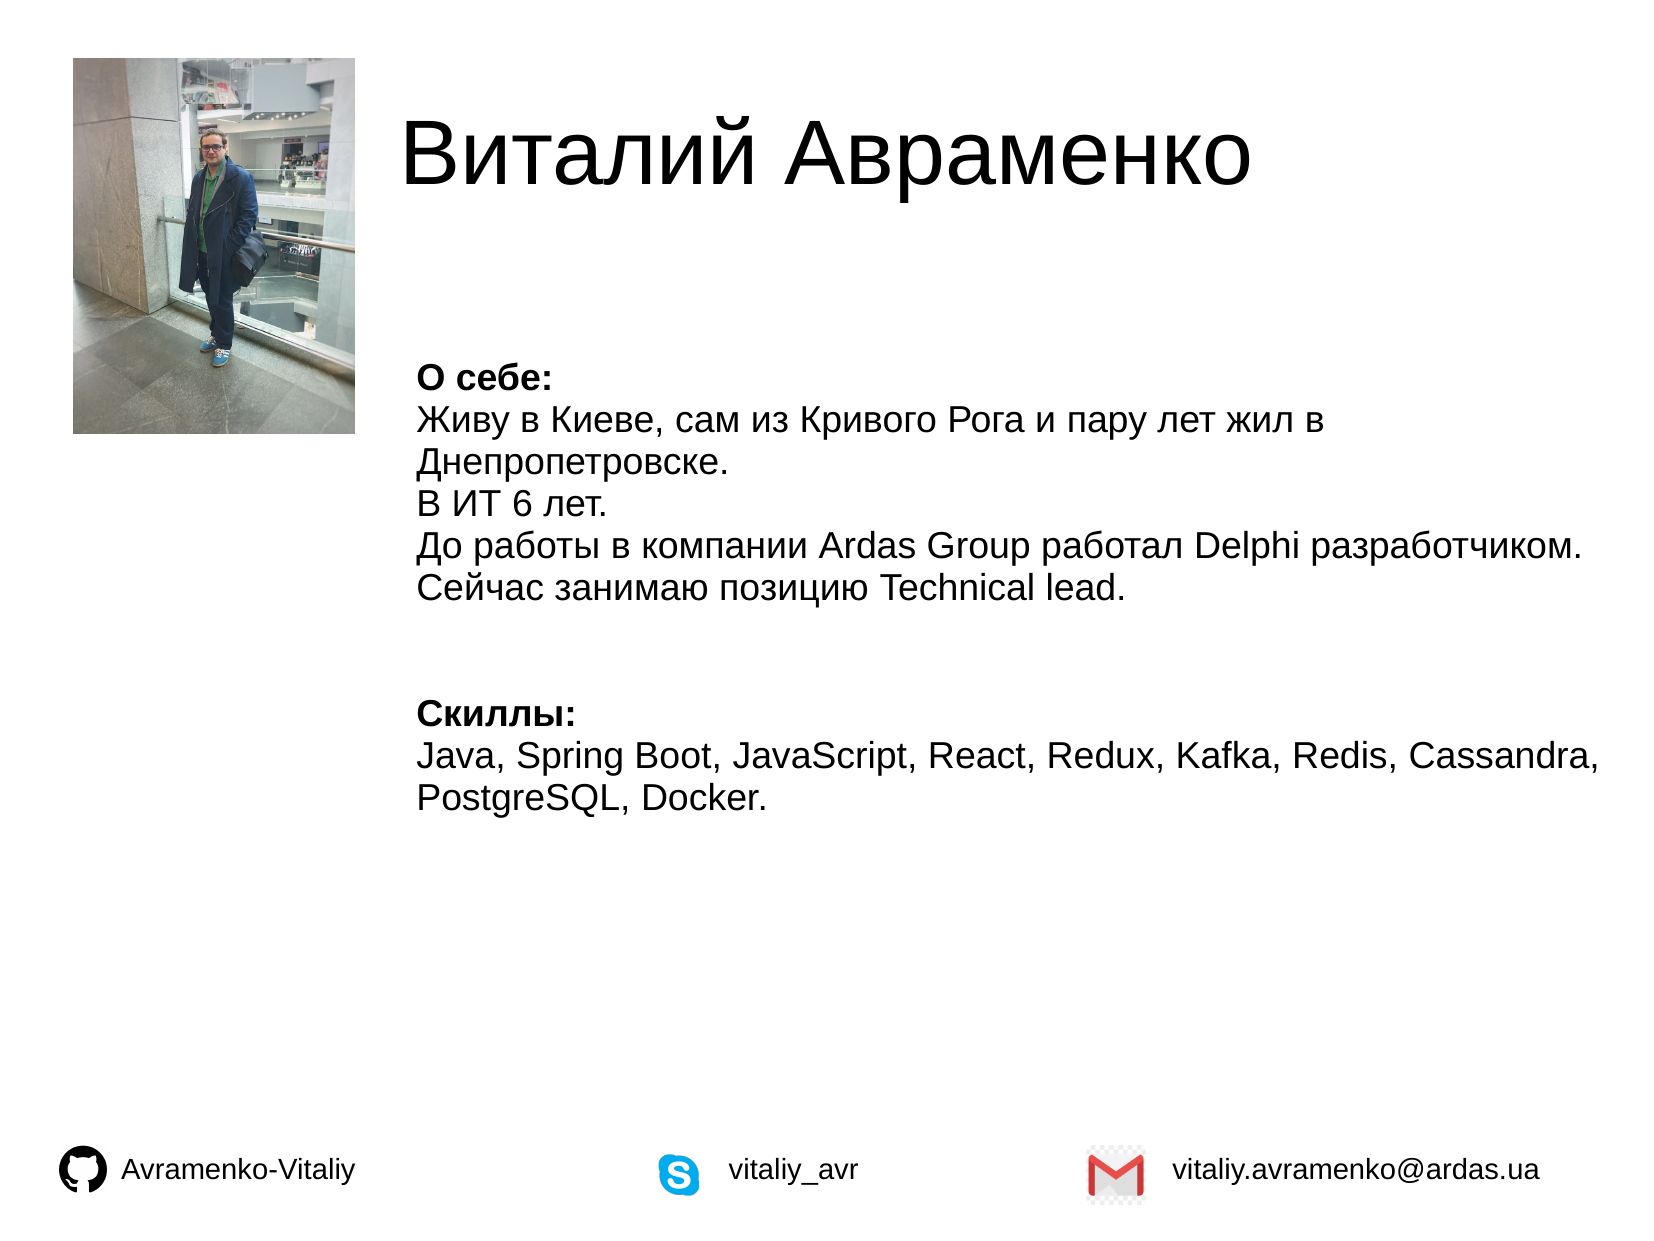

# Виталий Авраменко
О себе:
Живу в Киеве, сам из Кривого Рога и пару лет жил в Днепропетровске.
В ИТ 6 лет.
До работы в компании Ardas Group работал Delphi разработчиком.
Сейчас занимаю позицию Technical lead.
Скиллы:
Java, Spring Boot, JavaScript, React, Redux, Kafka, Redis, Cassandra, PostgreSQL, Docker.
vitaliy_avr
Avramenko-Vitaliy
vitaliy.avramenko@ardas.ua